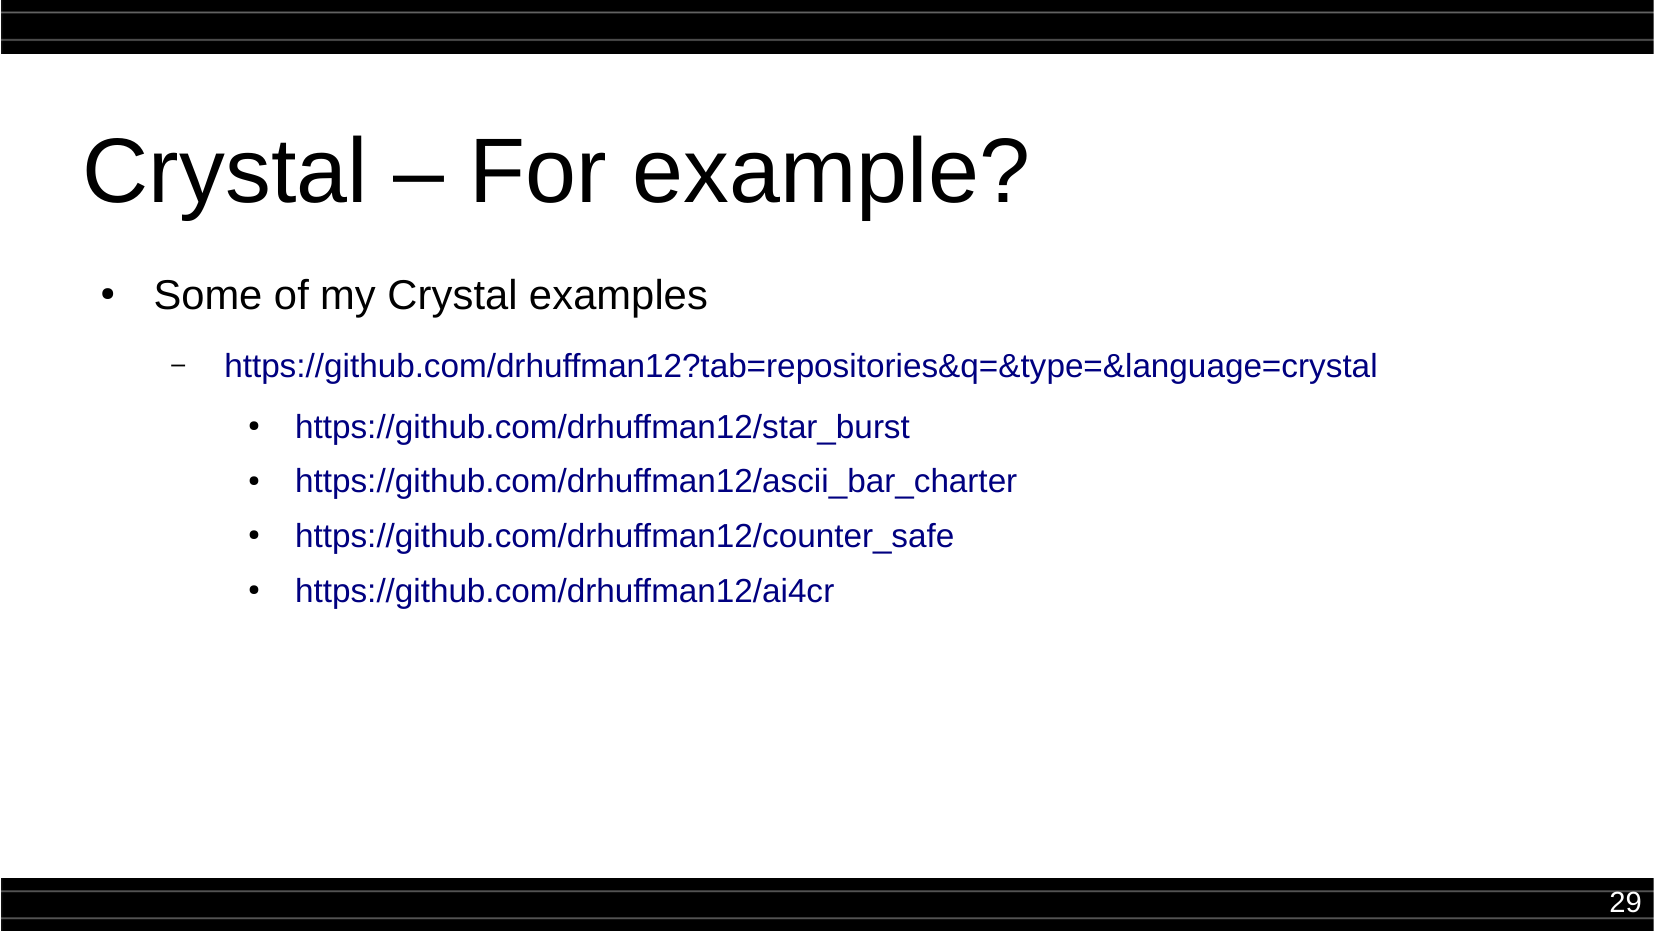

# Crystal – For example?
Some of my Crystal examples
https://github.com/drhuffman12?tab=repositories&q=&type=&language=crystal
https://github.com/drhuffman12/star_burst
https://github.com/drhuffman12/ascii_bar_charter
https://github.com/drhuffman12/counter_safe
https://github.com/drhuffman12/ai4cr